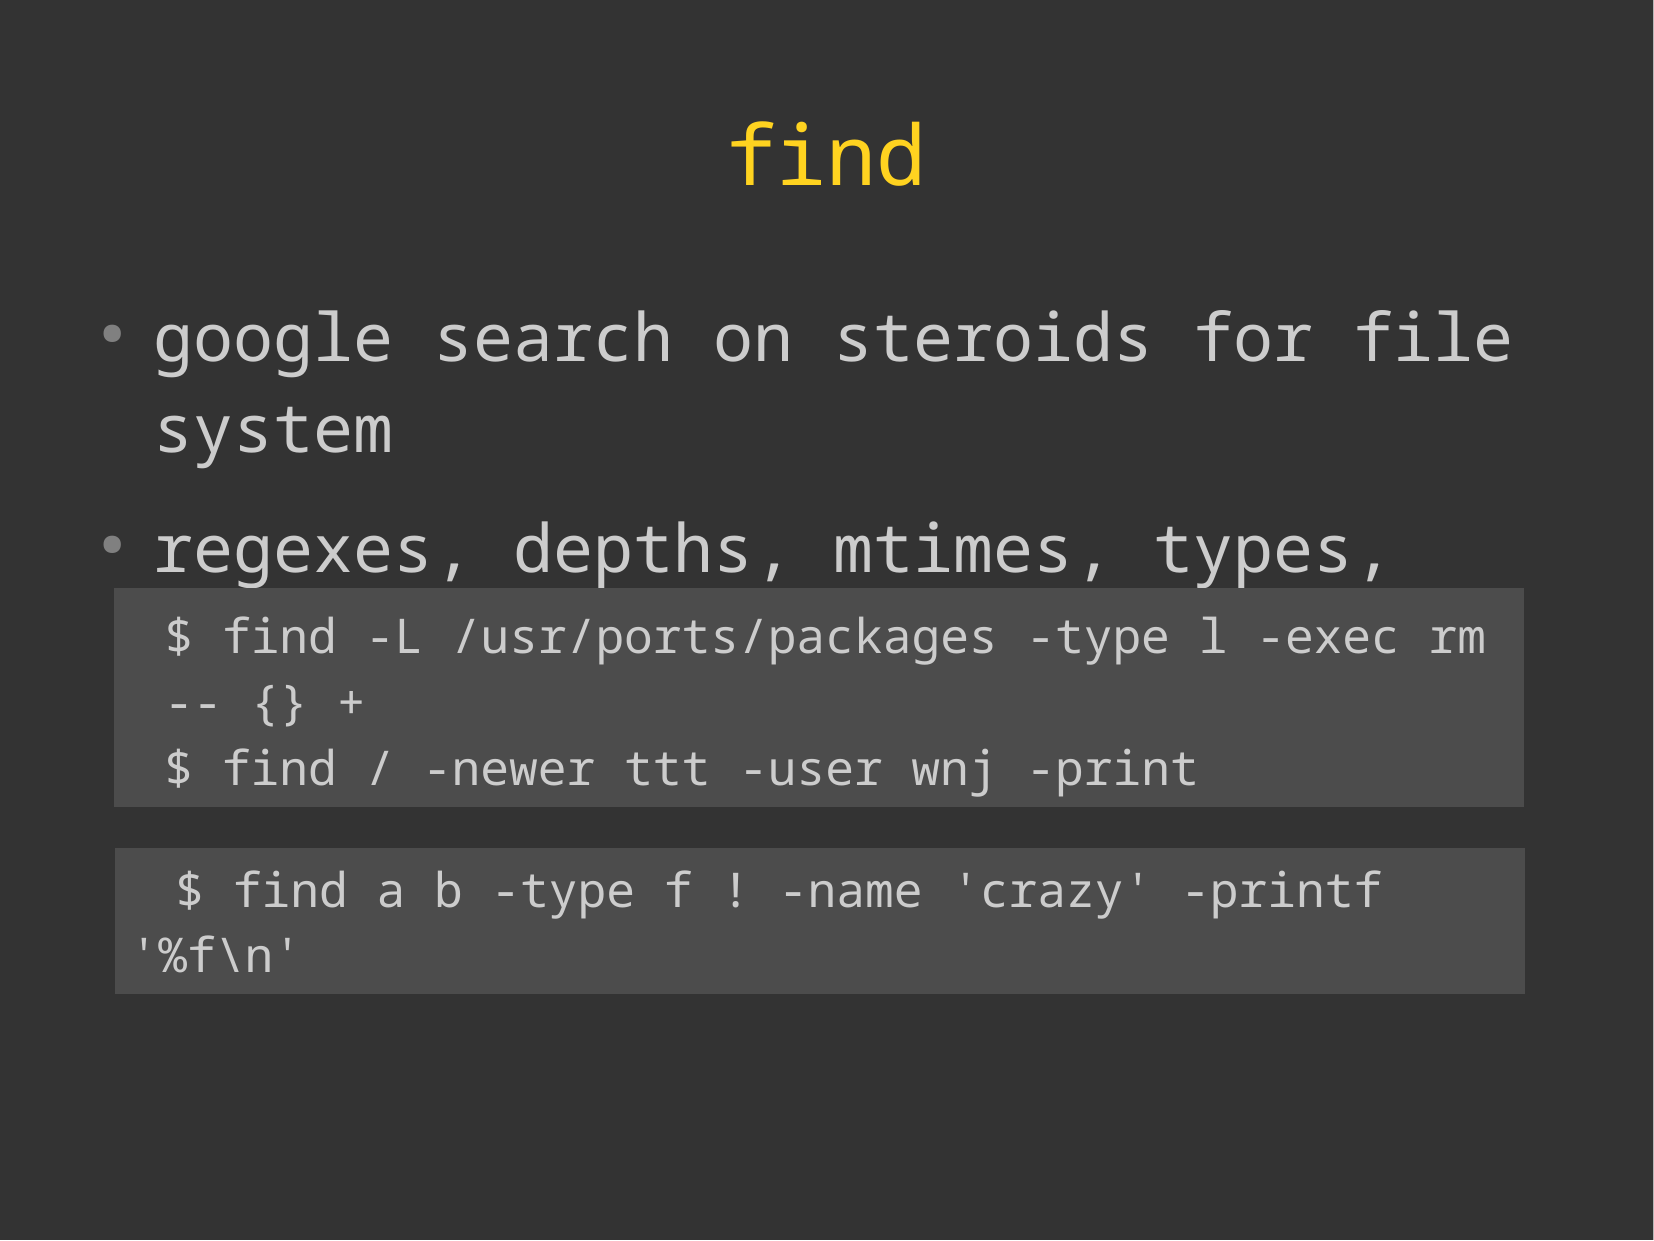

# find
google search on steroids for file system
regexes, depths, mtimes, types, groups, users, etc.
| $ find -L /usr/ports/packages -type l -exec rm -- {} + |
| --- |
| $ find / -newer ttt -user wnj -print |
| --- |
| $ find a b -type f ! -name 'crazy' -printf '%f\n' |
| --- |